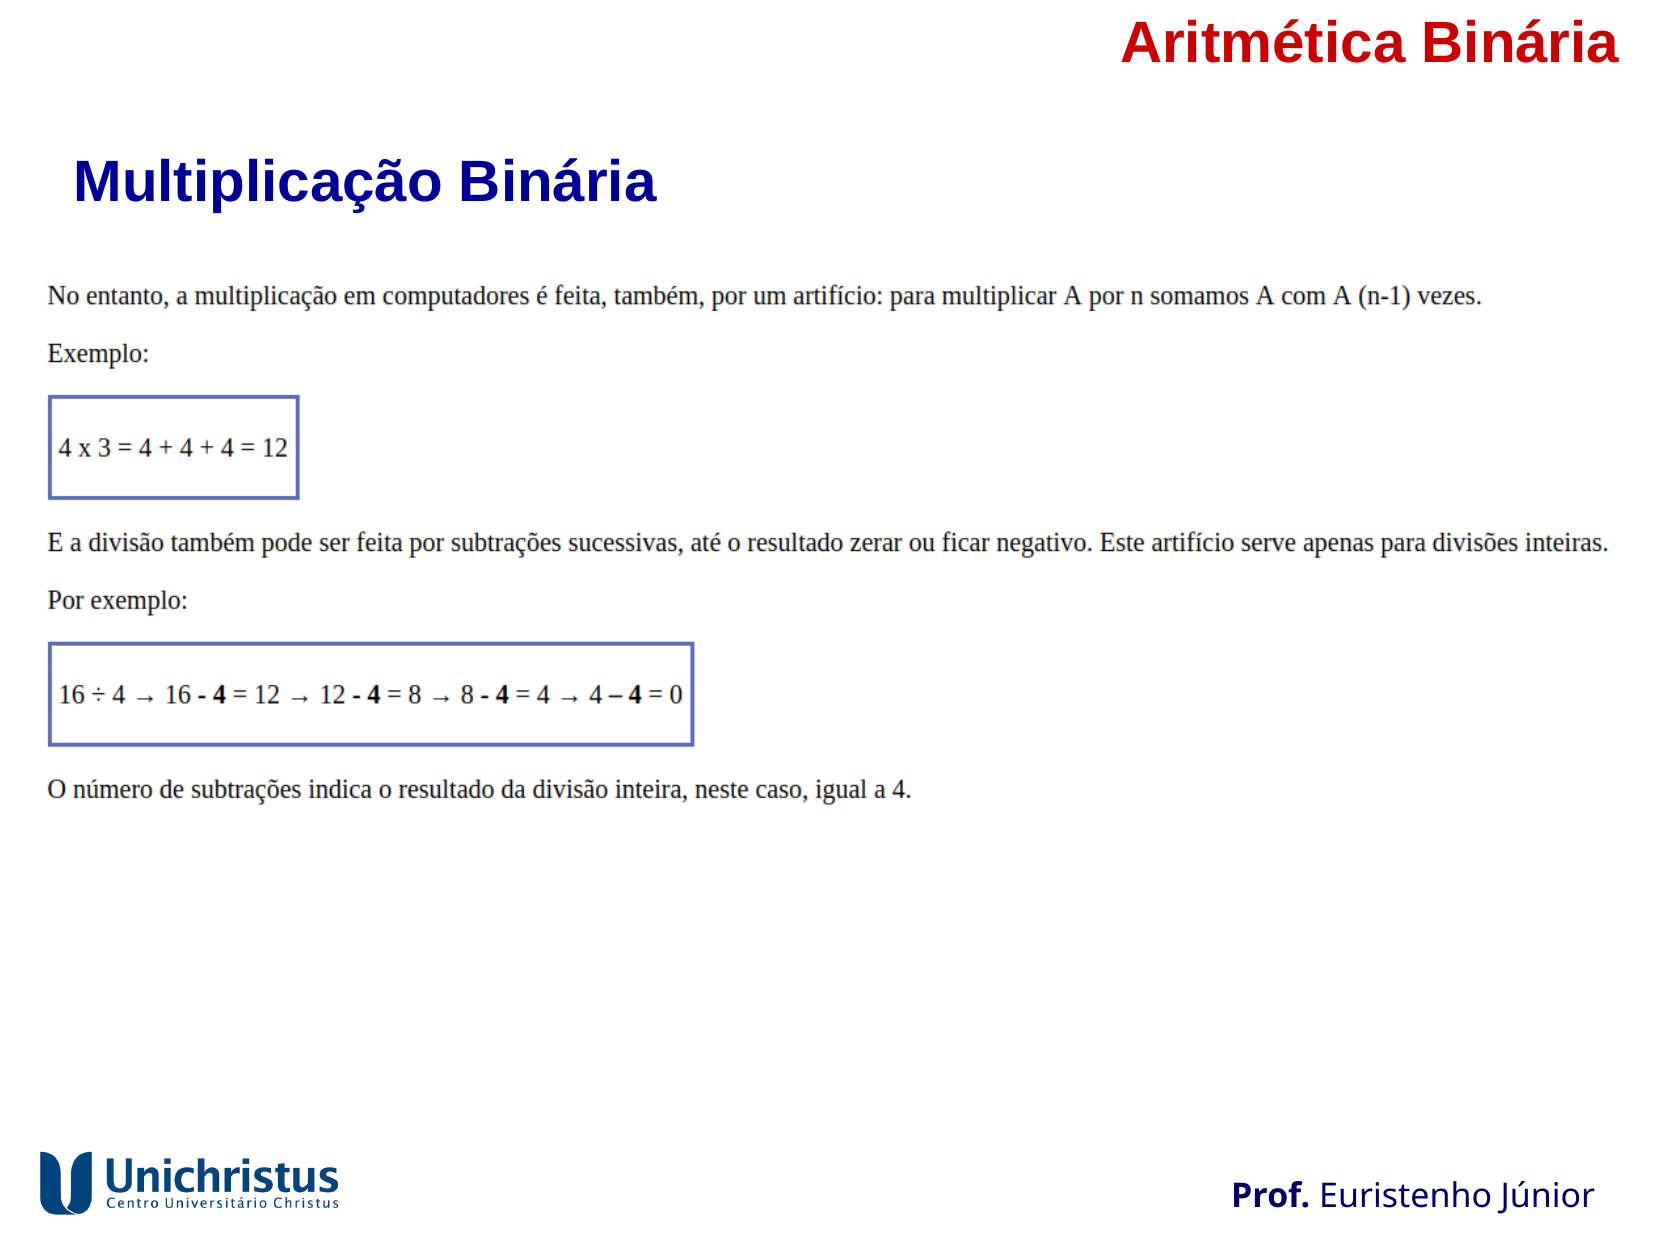

Aritmética Binária
Multiplicação Binária
Prof. Euristenho Júnior